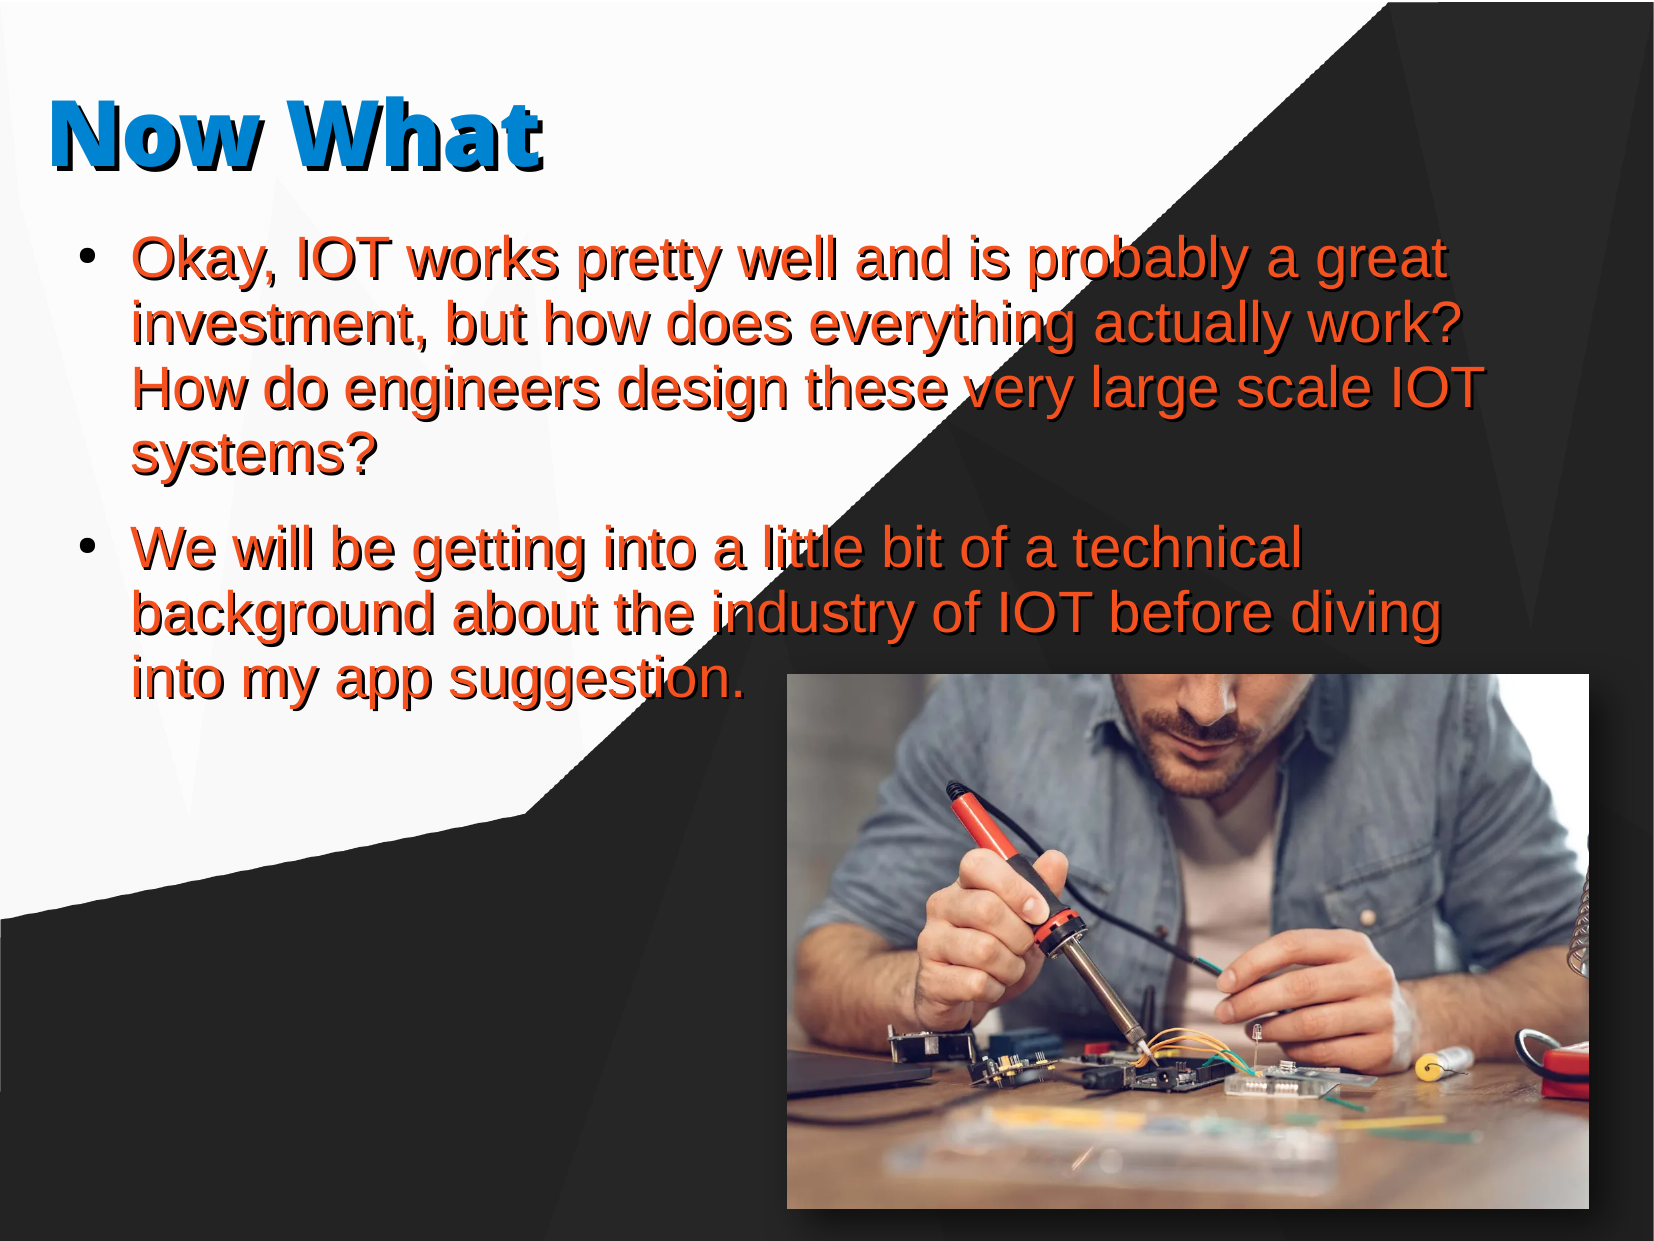

# Now What
Okay, IOT works pretty well and is probably a great investment, but how does everything actually work? How do engineers design these very large scale IOT systems?
We will be getting into a little bit of a technical background about the industry of IOT before diving into my app suggestion.